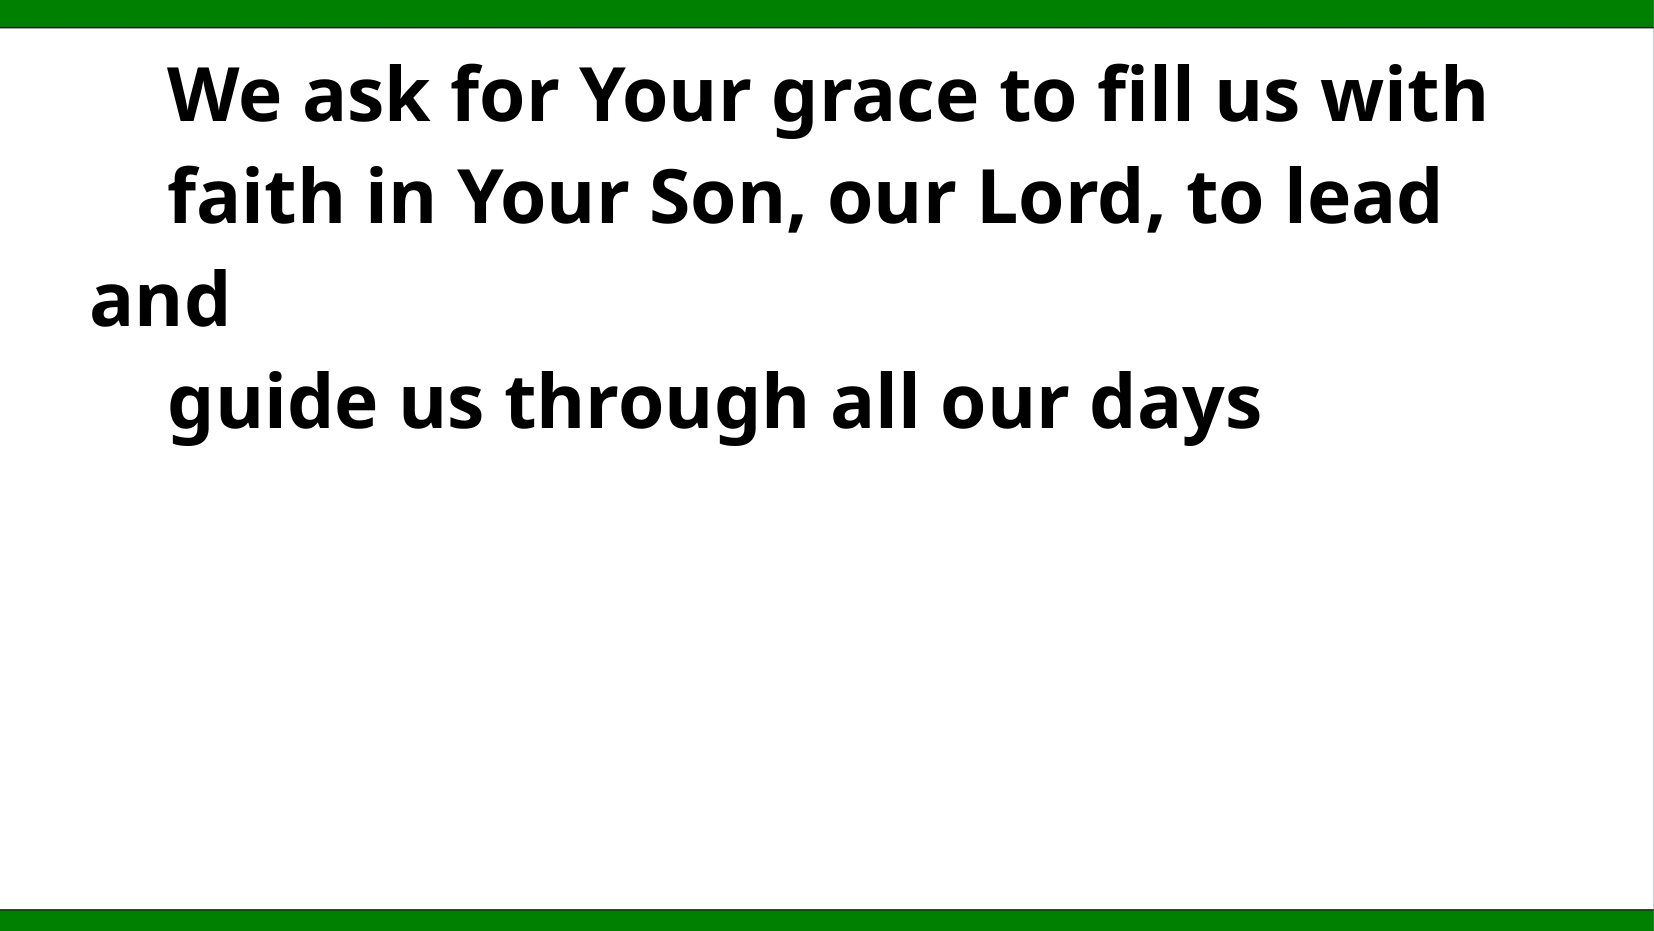

We ask for Your grace to fill us with
 faith in Your Son, our Lord, to lead and
 guide us through all our days